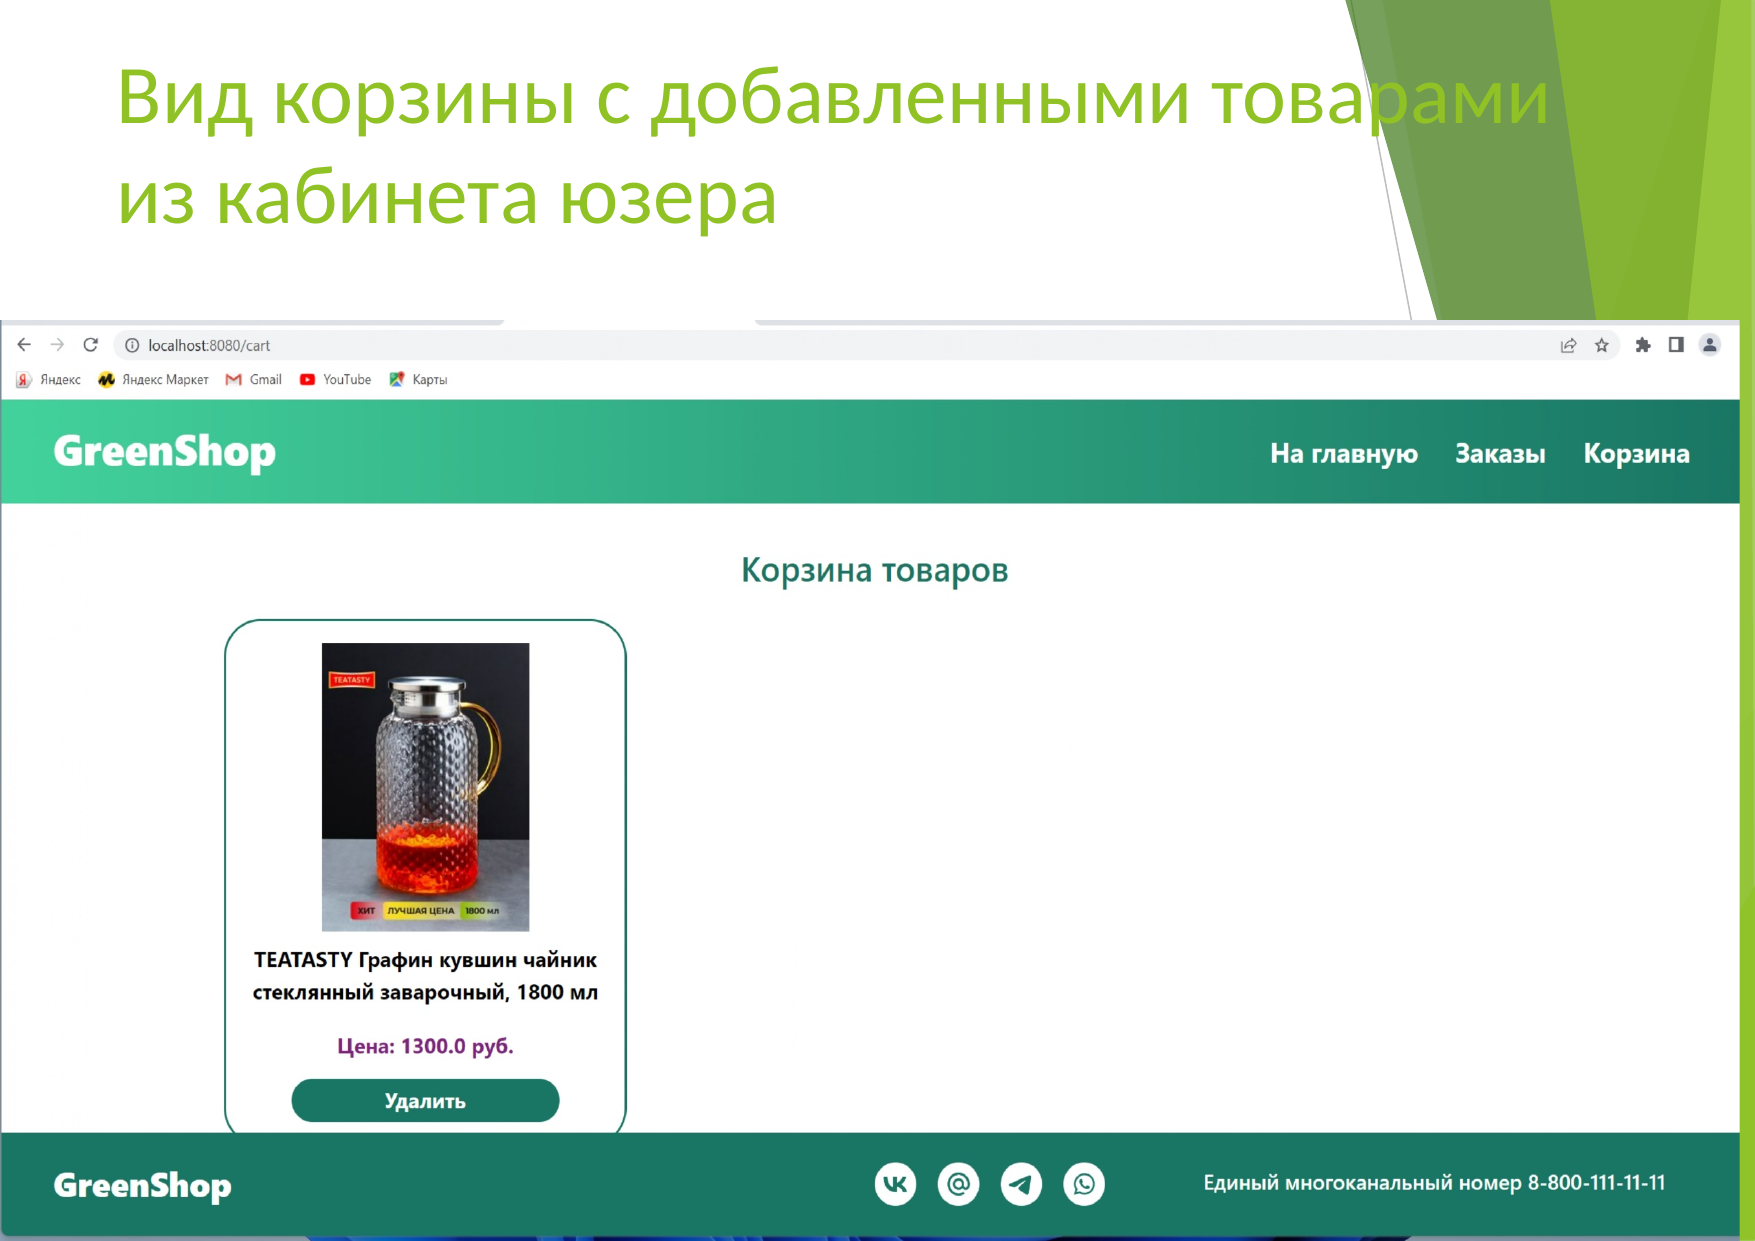

# Вид корзины с добавленными товарами из кабинета юзера